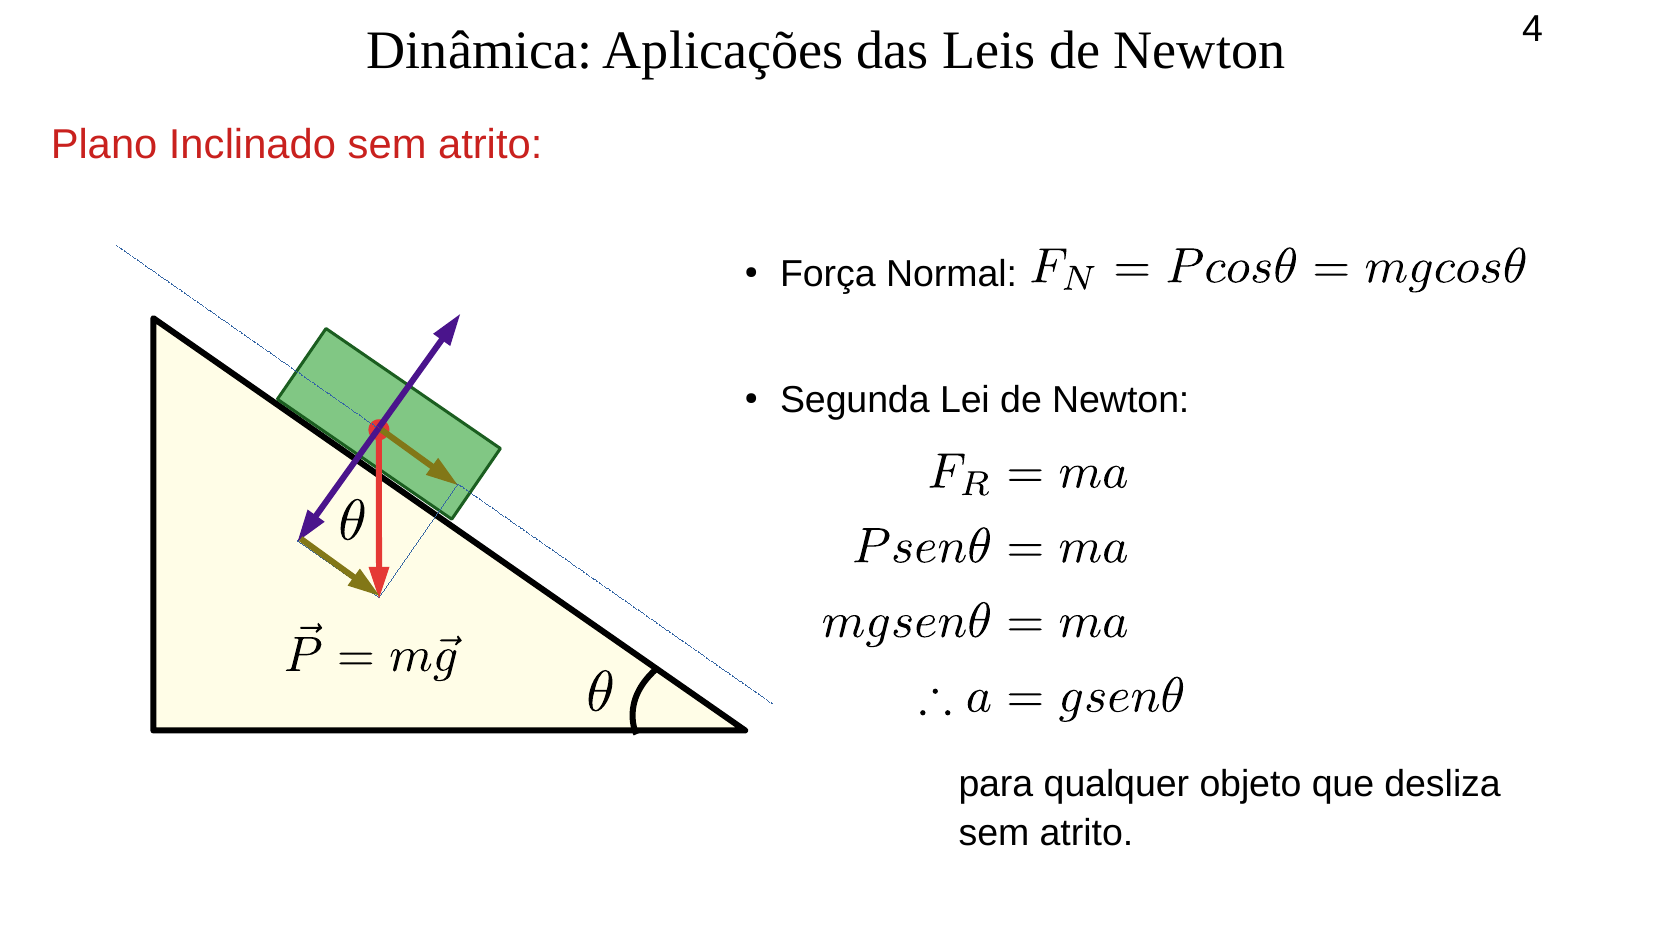

Dinâmica: Aplicações das Leis de Newton
Plano Inclinado sem atrito:
Força Normal:
Segunda Lei de Newton:
 para qualquer objeto que desliza
 sem atrito.